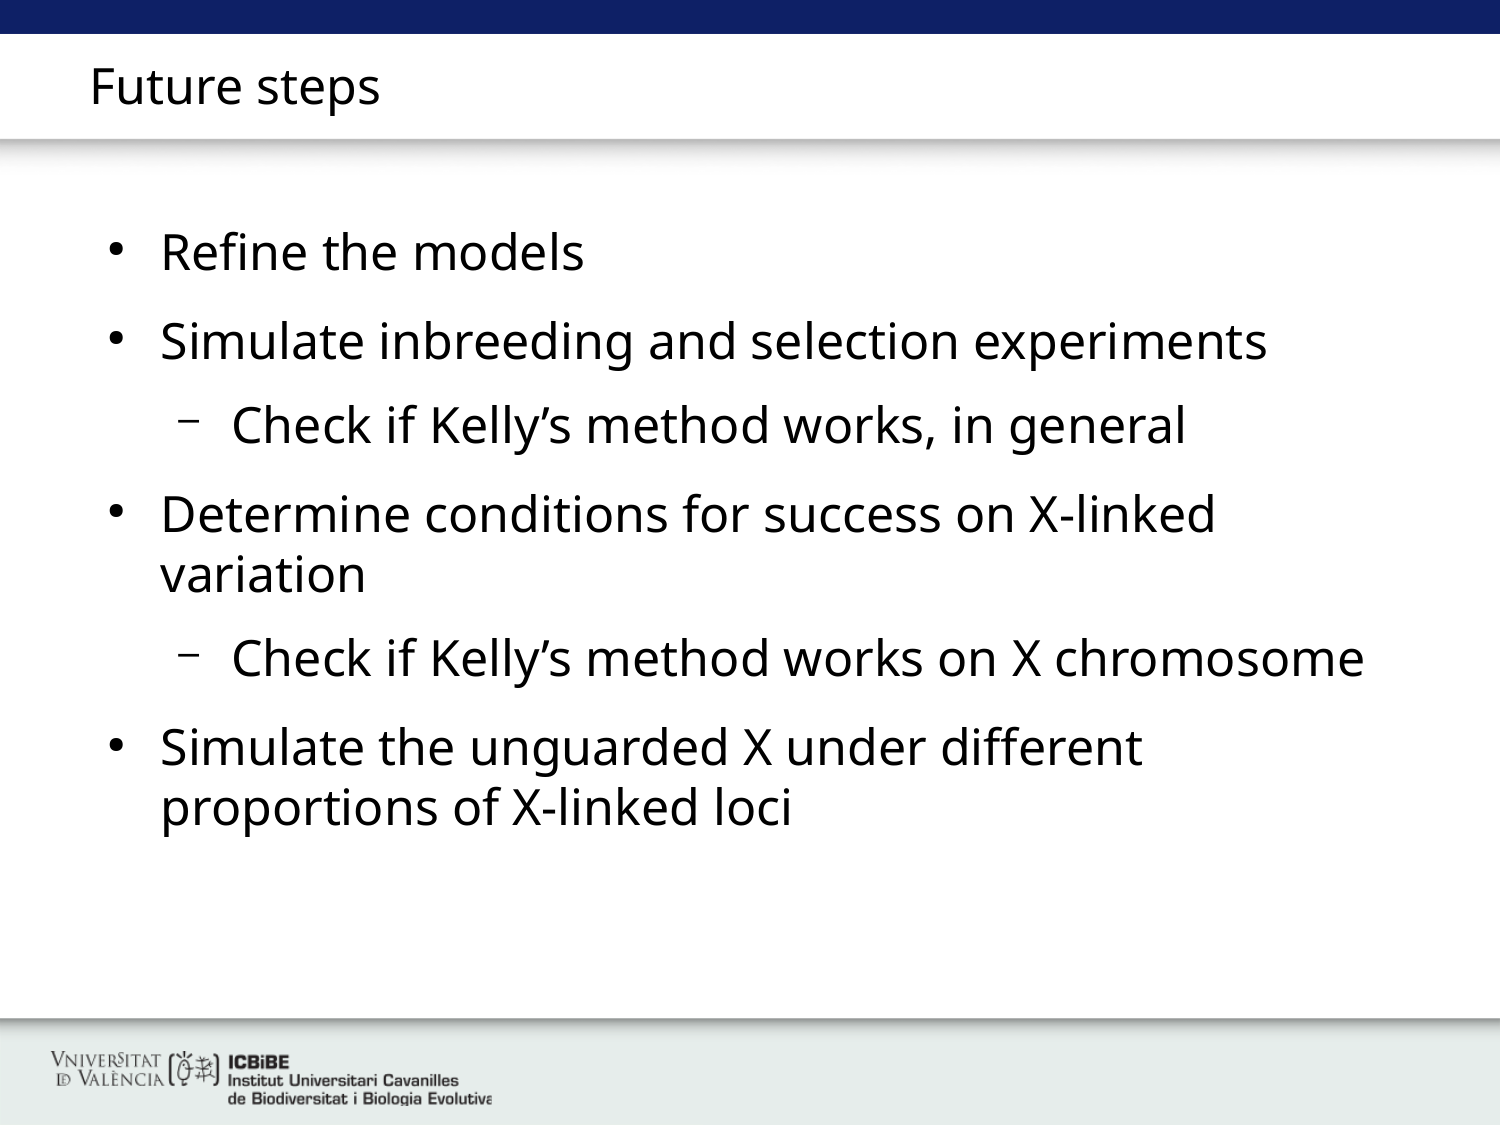

# Future steps
Refine the models
Simulate inbreeding and selection experiments
Check if Kelly’s method works, in general
Determine conditions for success on X-linked variation
Check if Kelly’s method works on X chromosome
Simulate the unguarded X under different proportions of X-linked loci